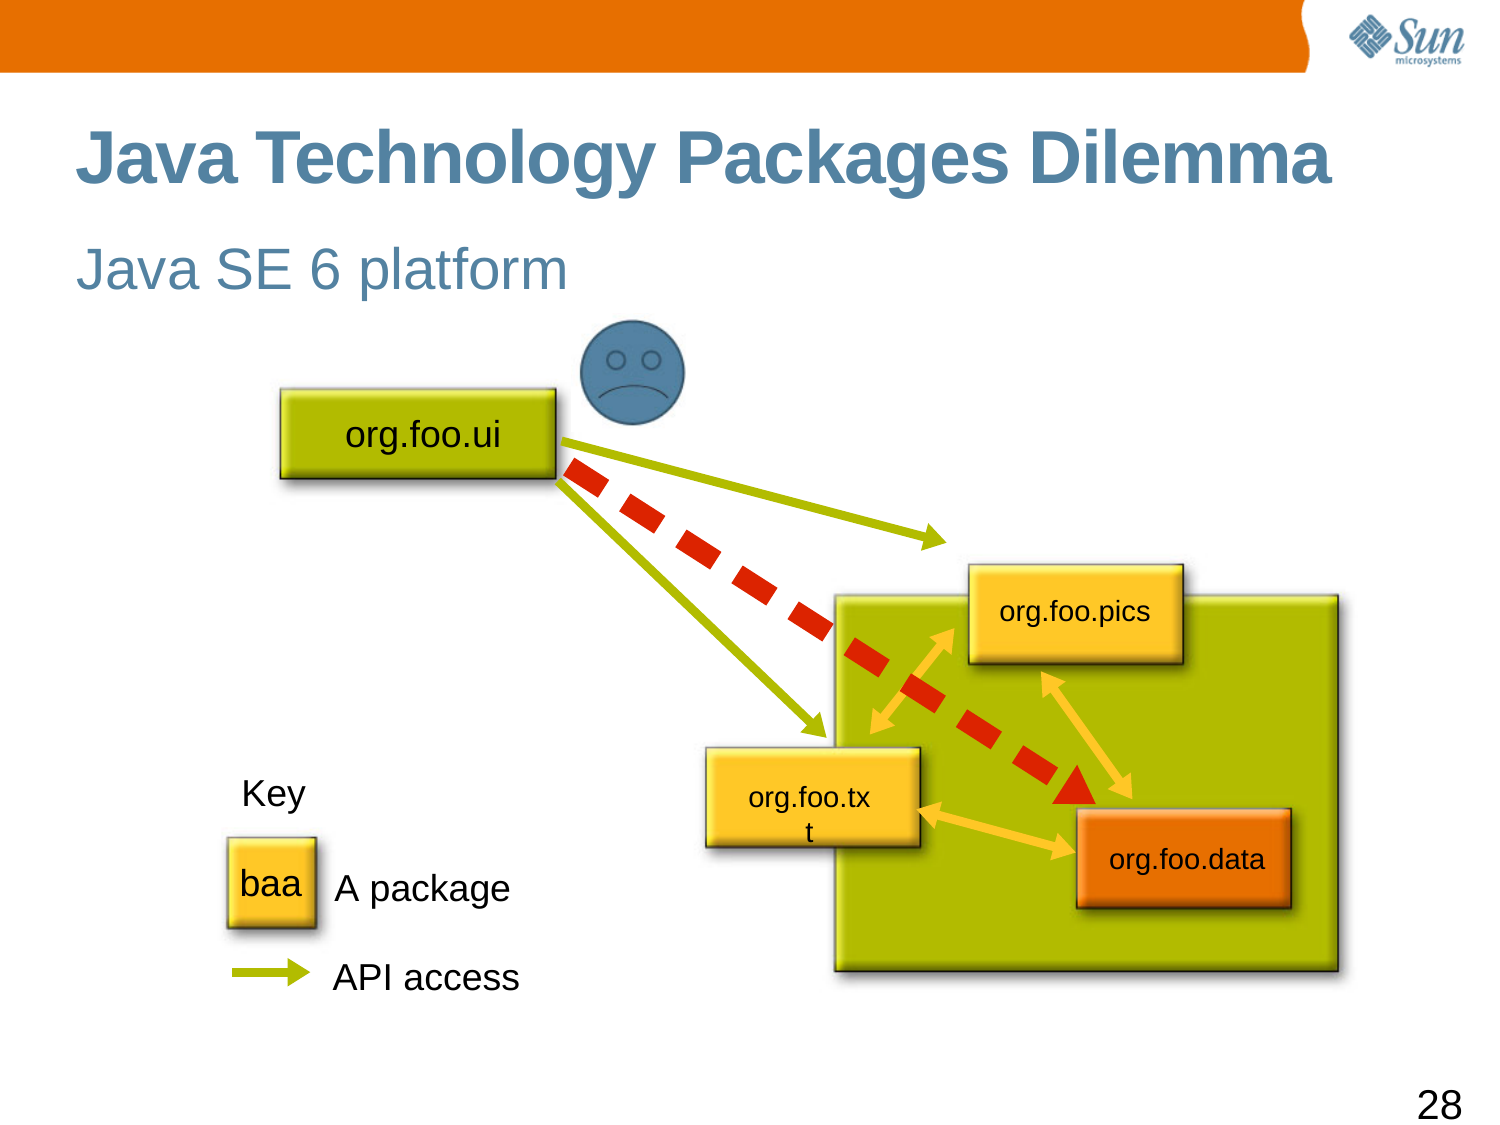

# Java Technology Packages Dilemma
Java SE 6 platform
org.foo.ui
org.foo.pics
Key
org.foo.txt
org.foo.data
baa
A package
API access